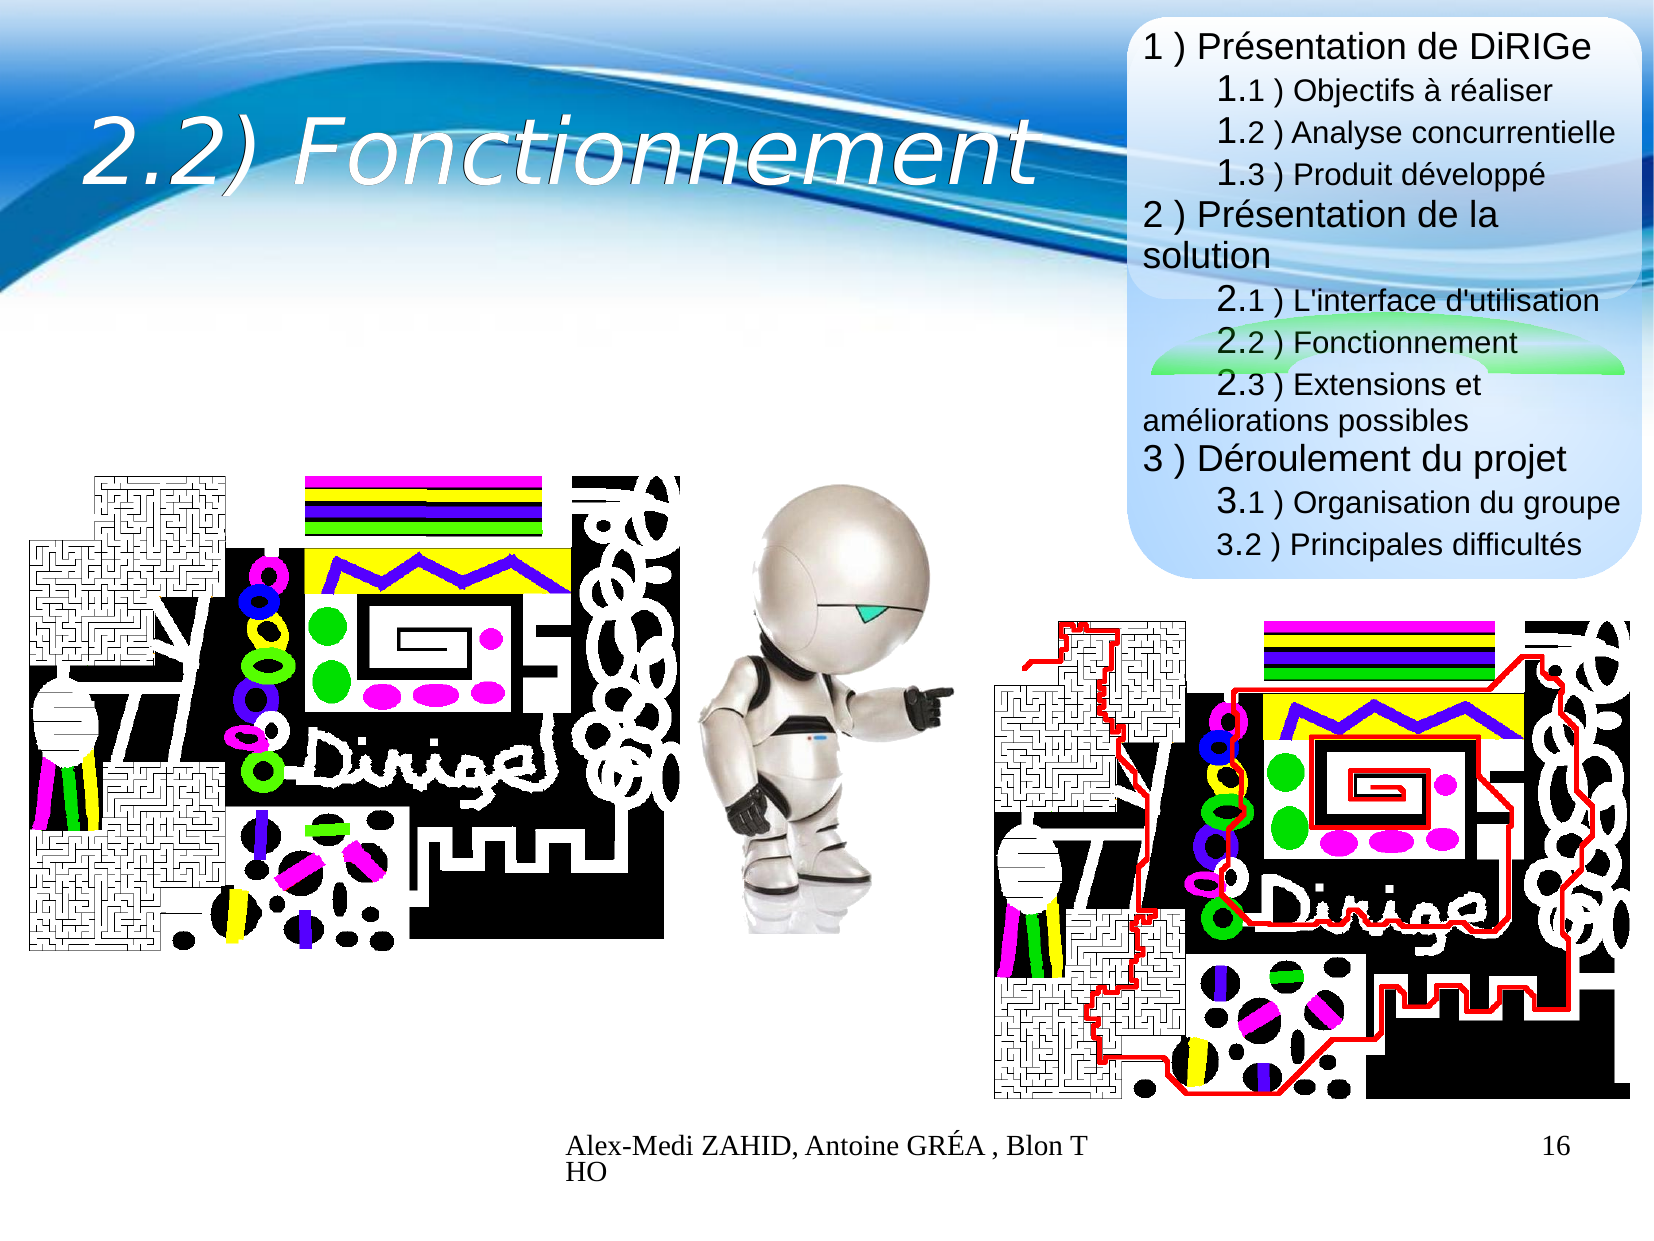

# 2.2) Fonctionnement
Alex-Medi ZAHID, Antoine GRÉA , Blon THO
16